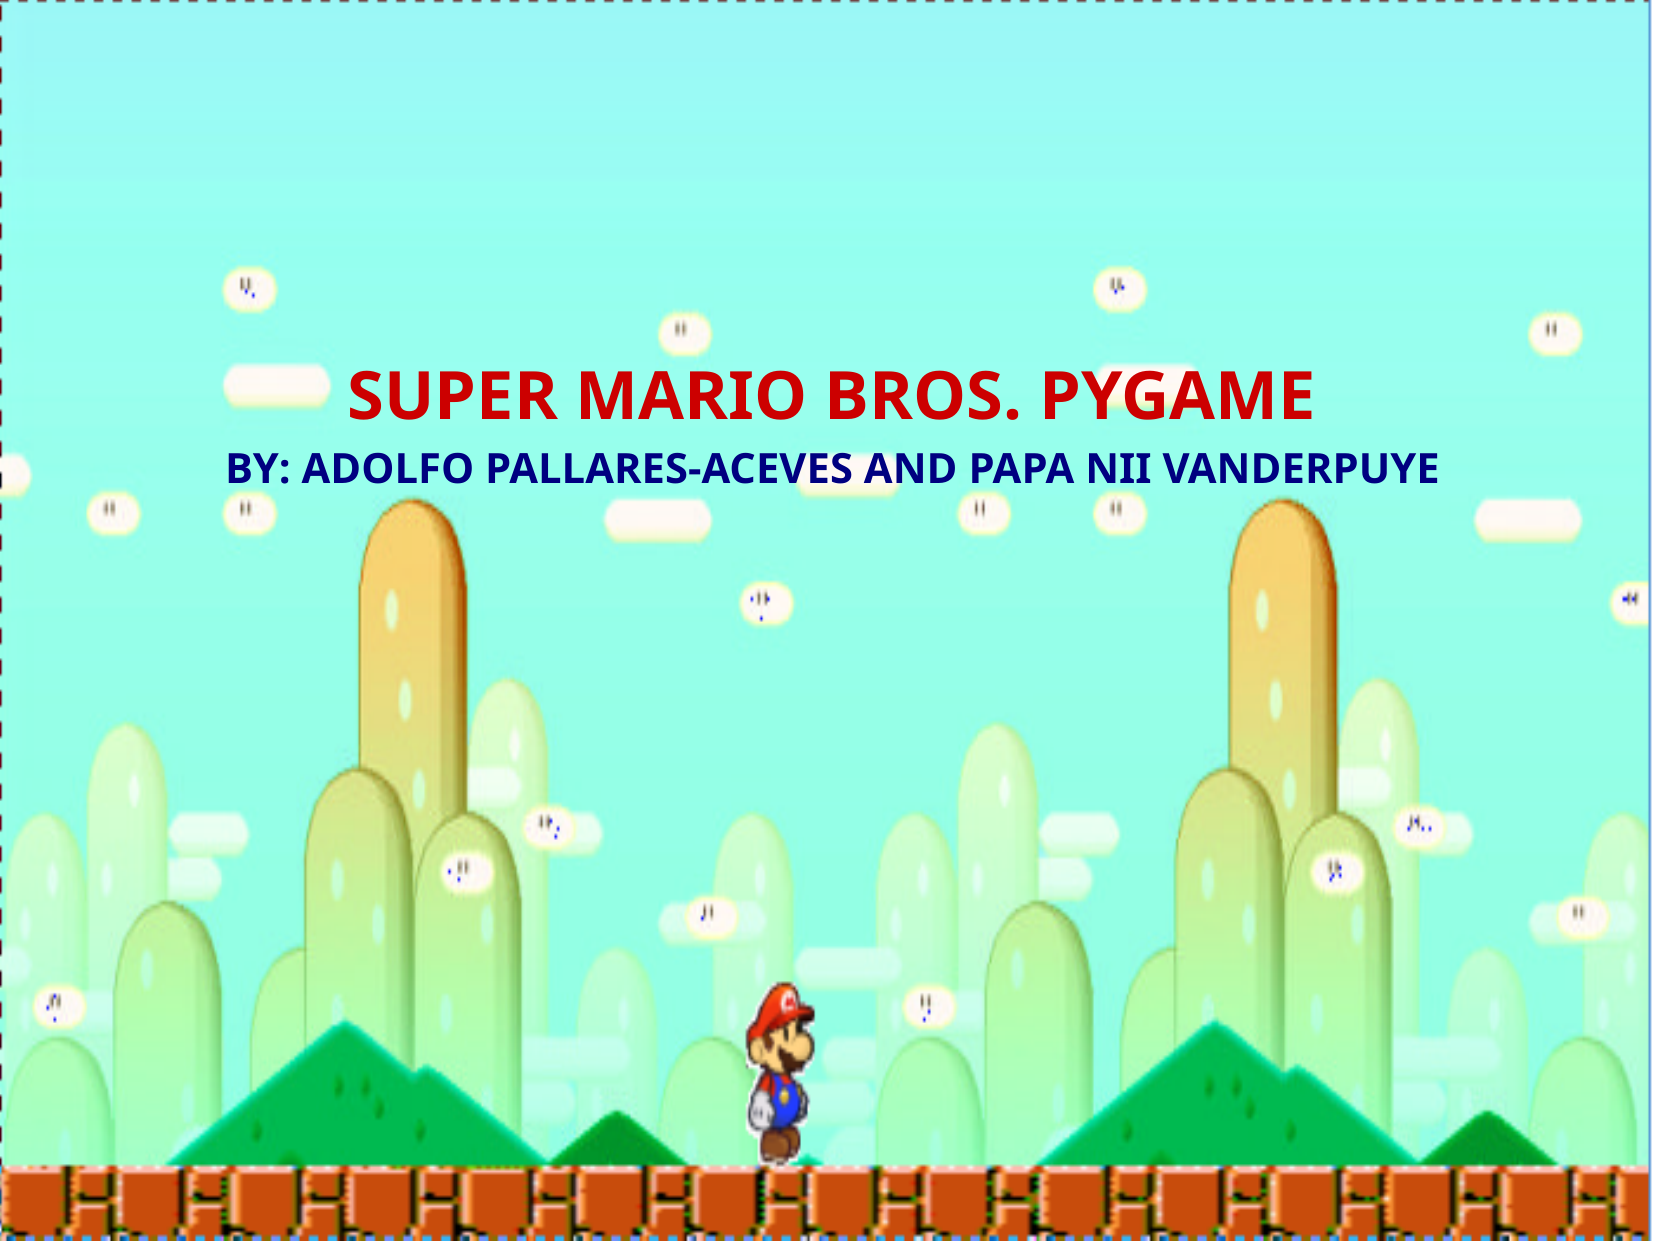

# SUPER MARIO BROS. PYGAME
BY: ADOLFO PALLARES-ACEVES AND PAPA NII VANDERPUYE